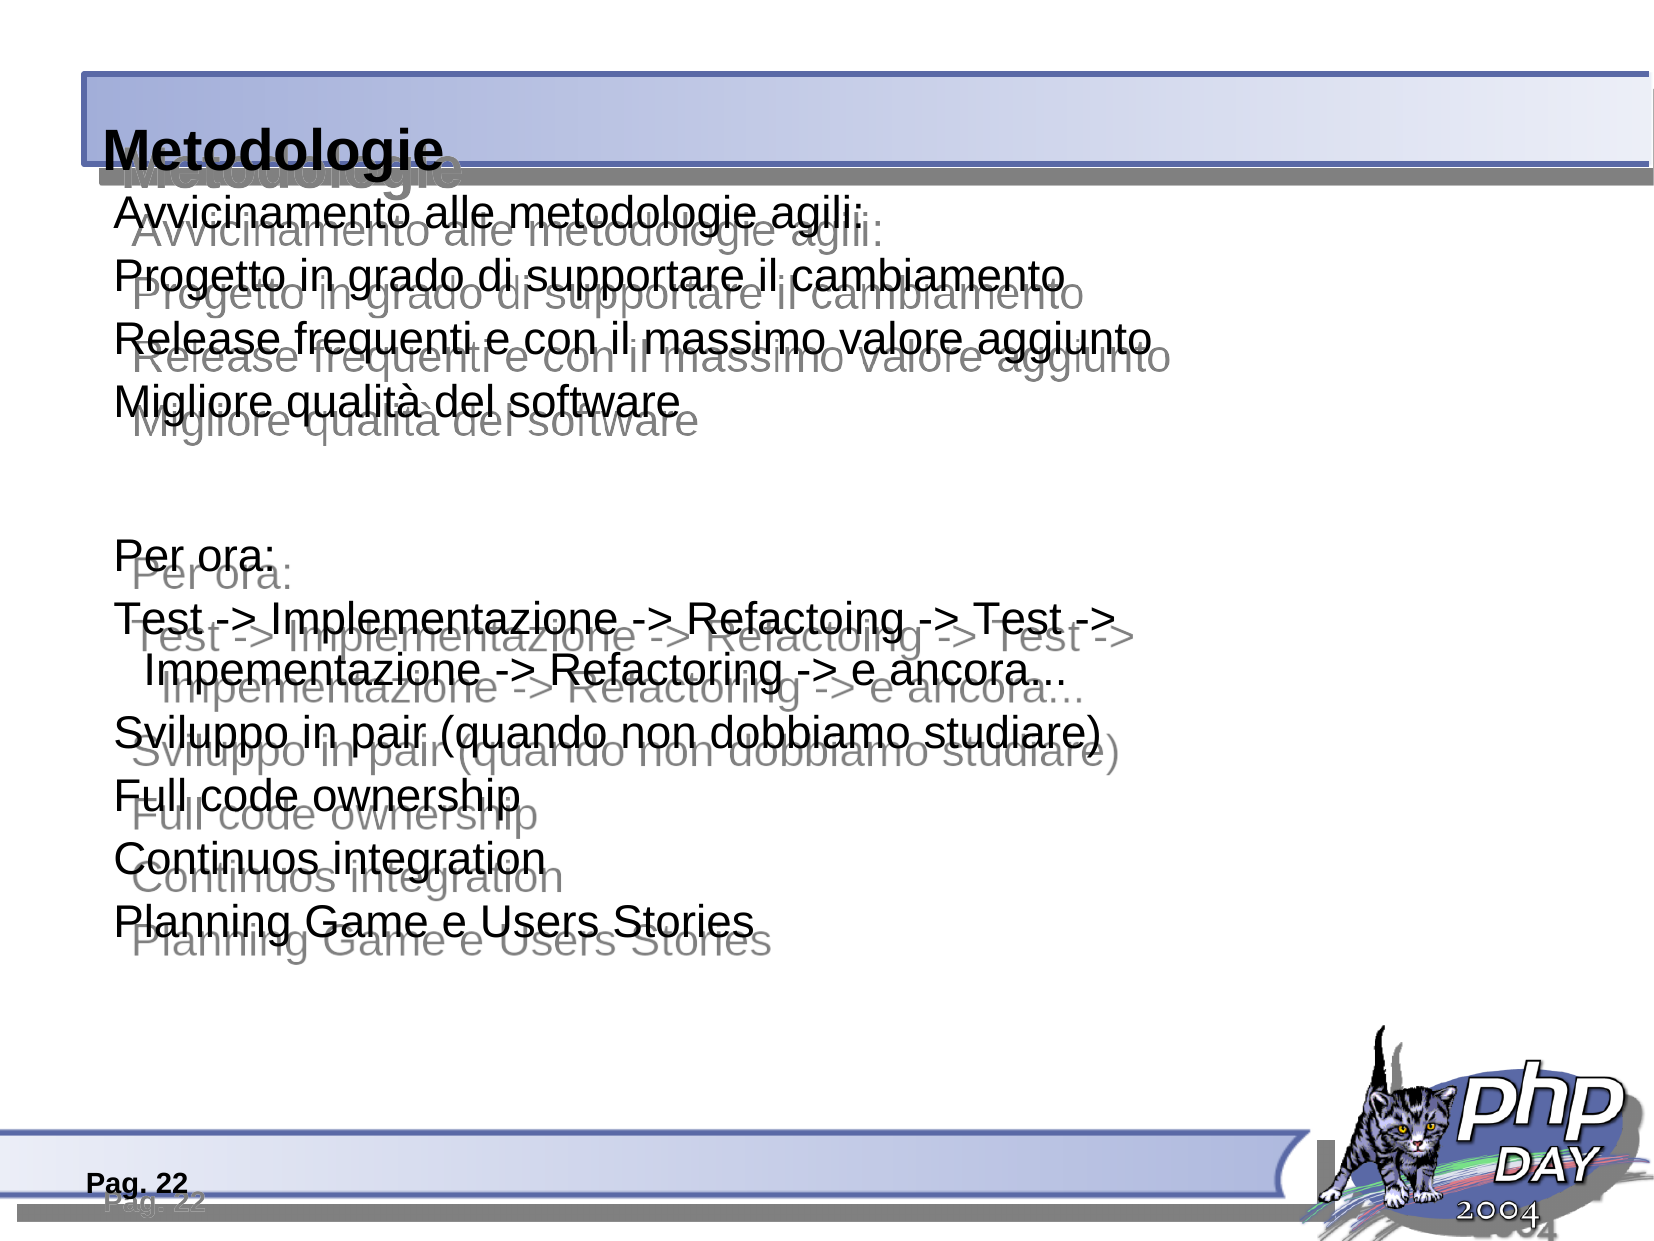

Metodologie
Avvicinamento alle metodologie agili:
Progetto in grado di supportare il cambiamento
Release frequenti e con il massimo valore aggiunto
Migliore qualità del software
Per ora:
Test -> Implementazione -> Refactoing -> Test -> Impementazione -> Refactoring -> e ancora...
Sviluppo in pair (quando non dobbiamo studiare)
Full code ownership
Continuos integration
Planning Game e Users Stories